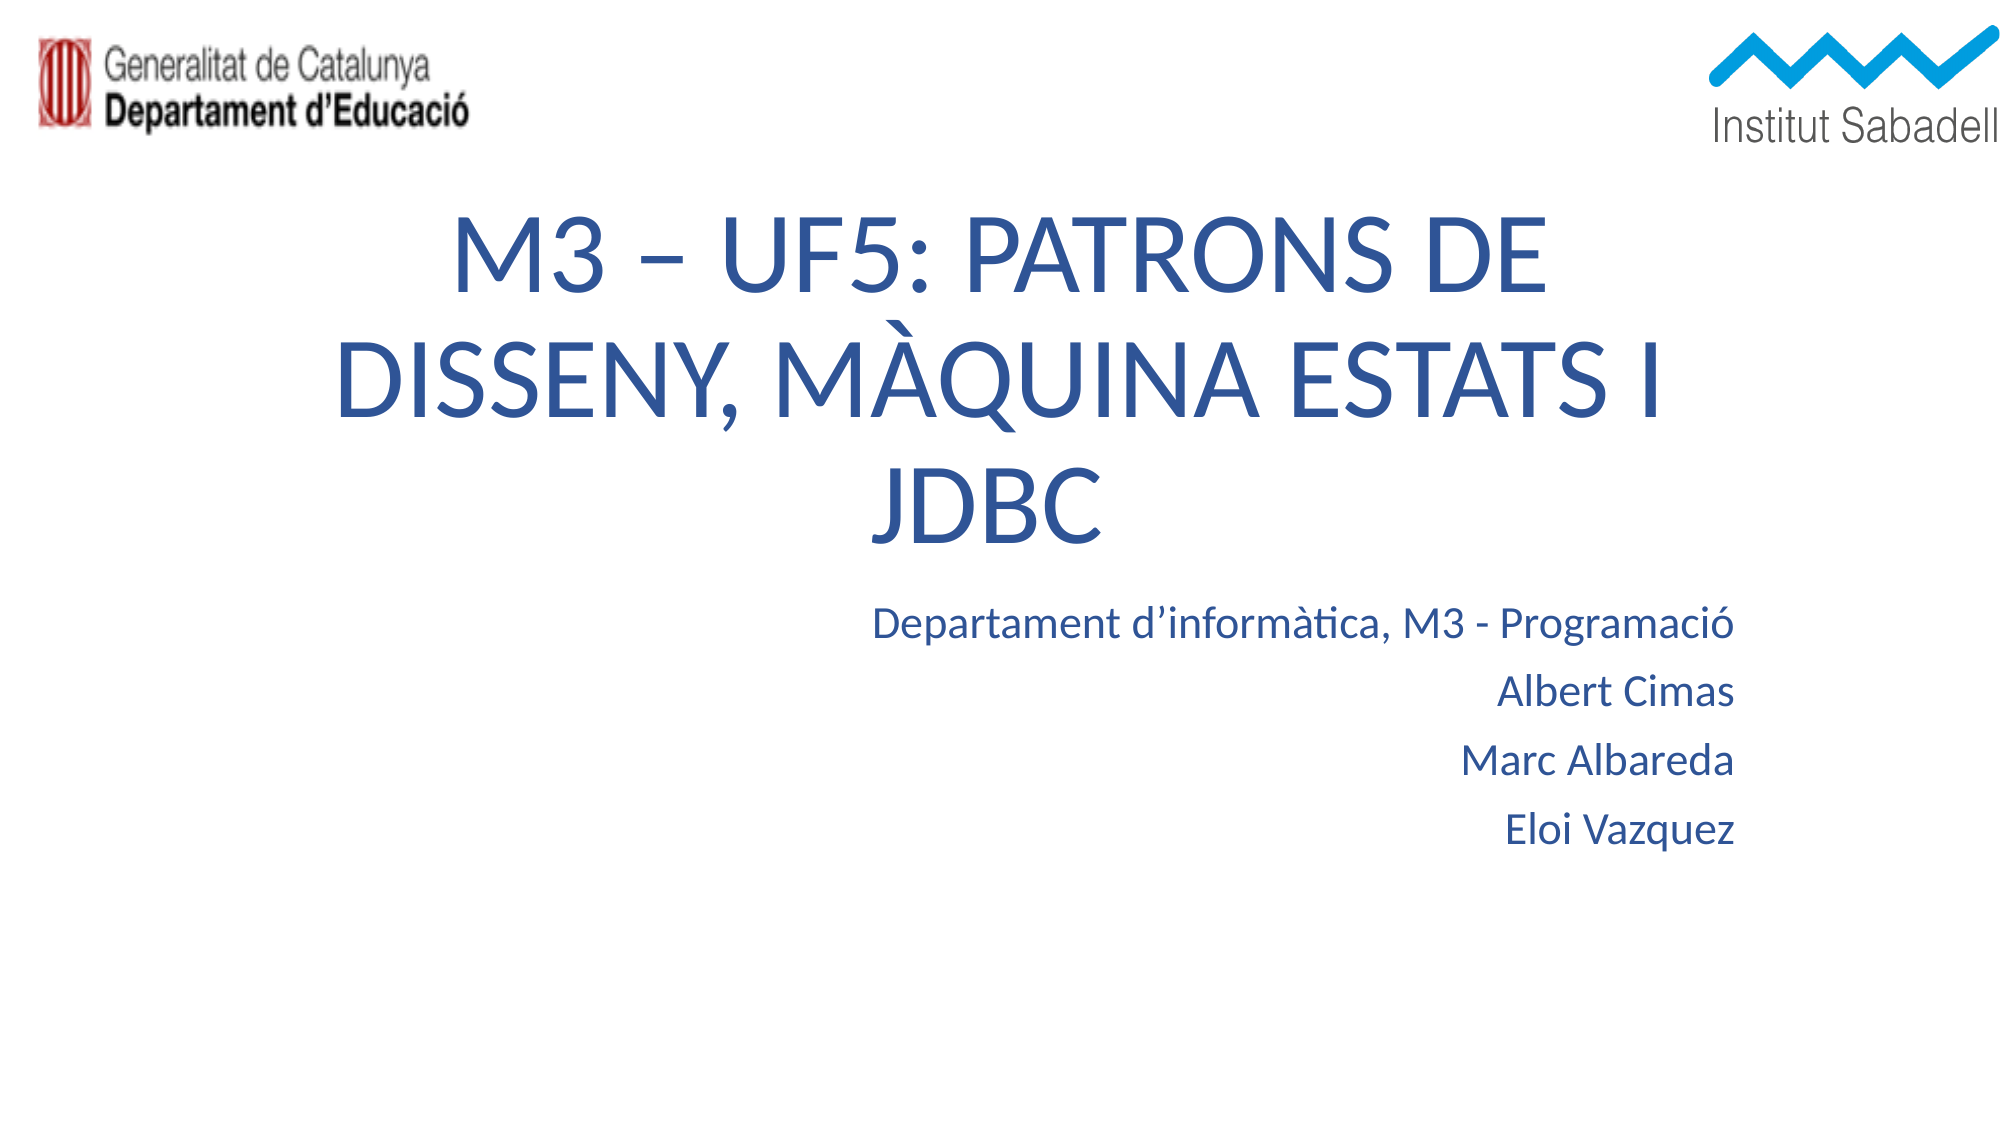

# M3 – UF5: PATRONS DE DISSENY, MÀQUINA ESTATS I JDBC
Departament d’informàtica, M3 - Programació
Albert Cimas
Marc Albareda
Eloi Vazquez